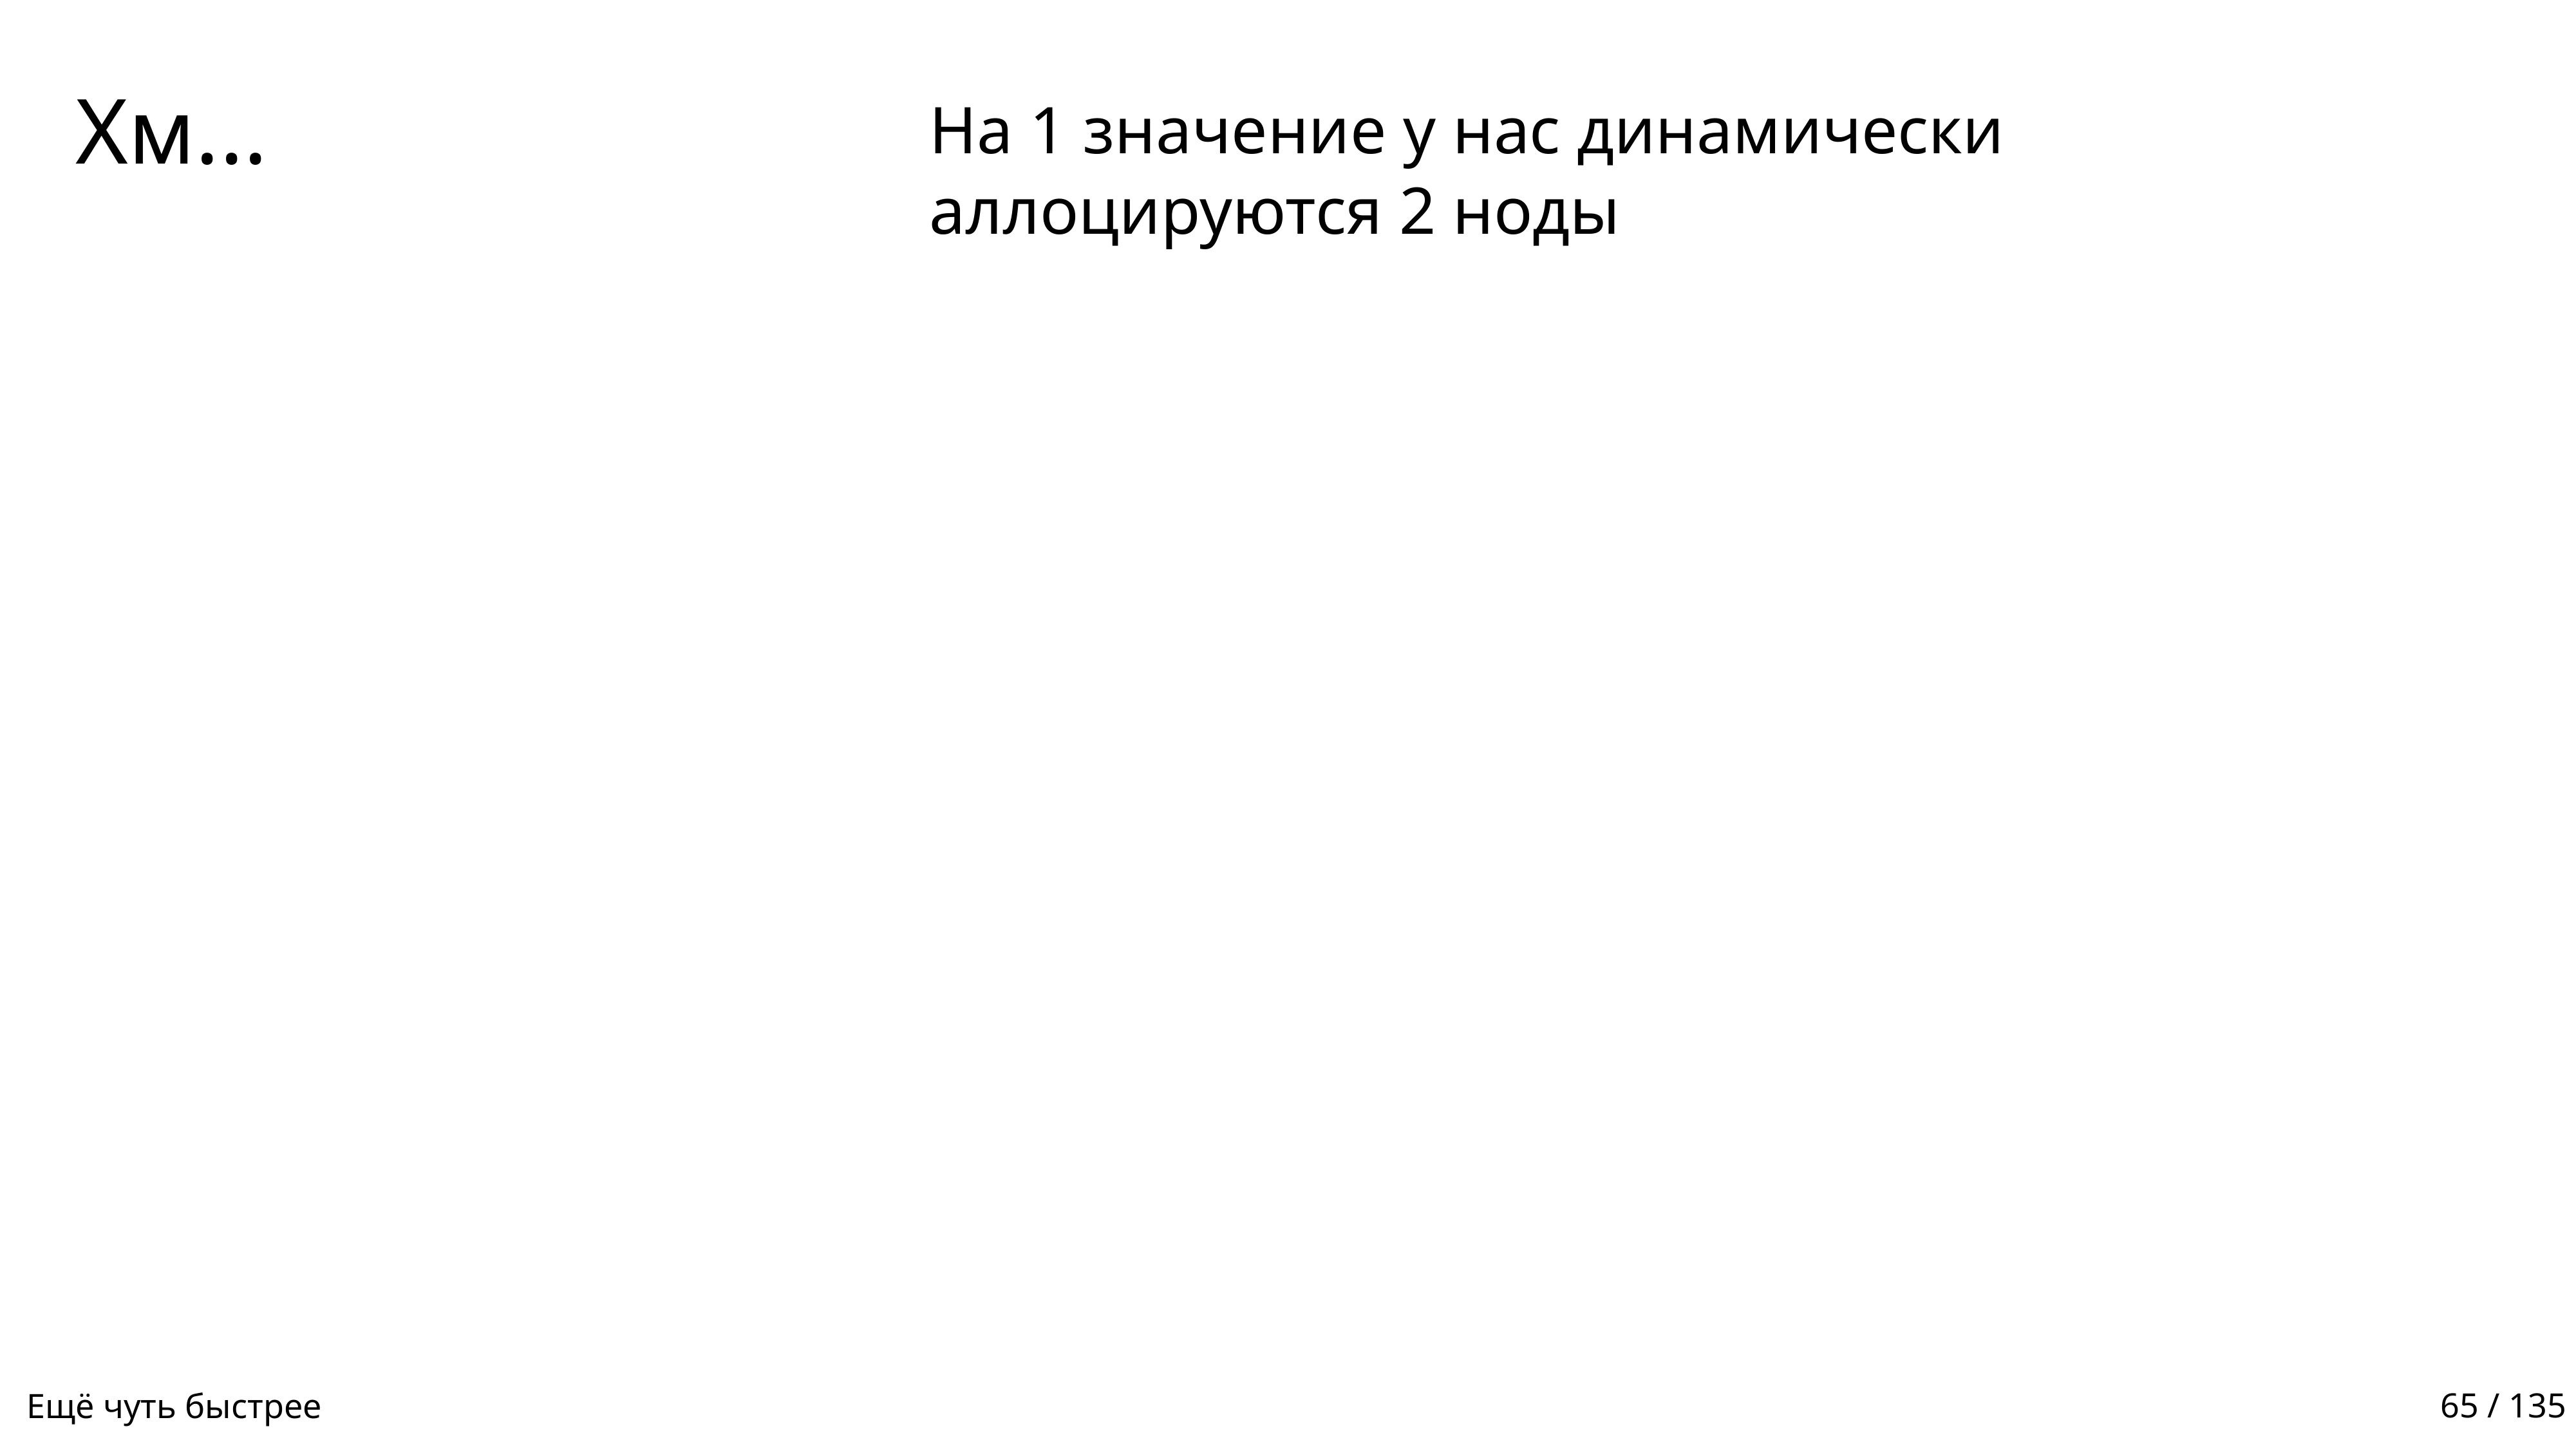

# Хм...
На 1 значение у нас динамически аллоцируются 2 ноды
Ещё чуть быстрее